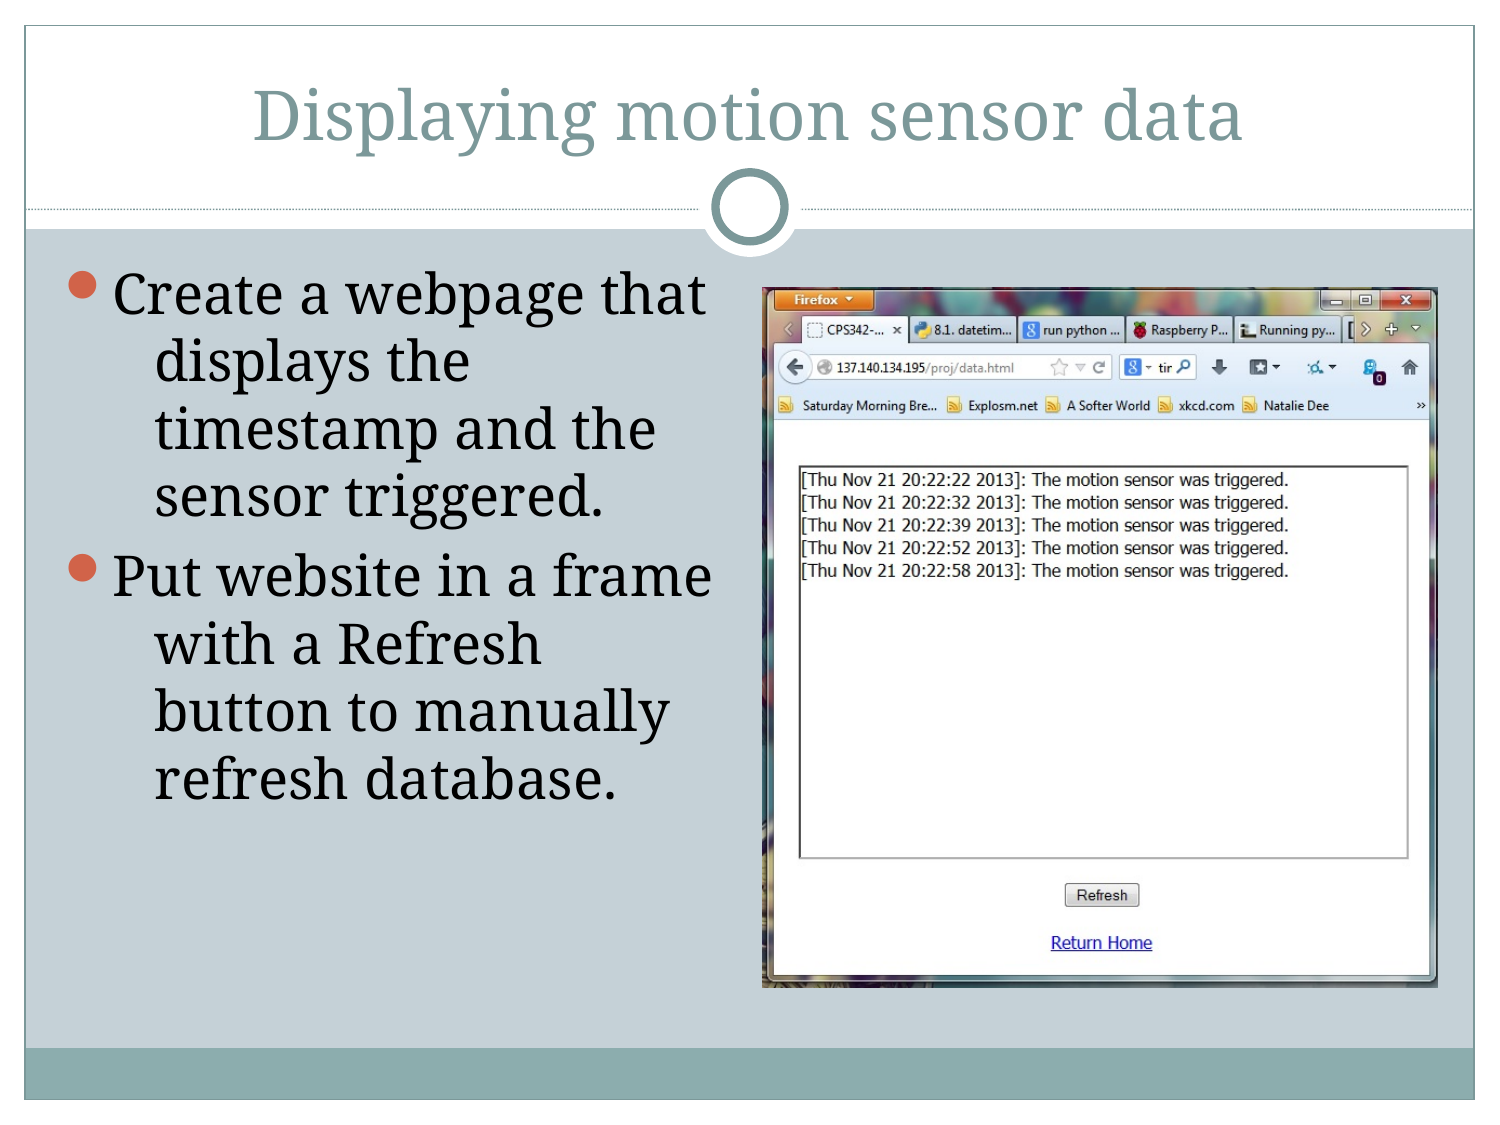

# Displaying motion sensor data
Create a webpage that displays the timestamp and the sensor triggered.
Put website in a frame with a Refresh button to manually refresh database.